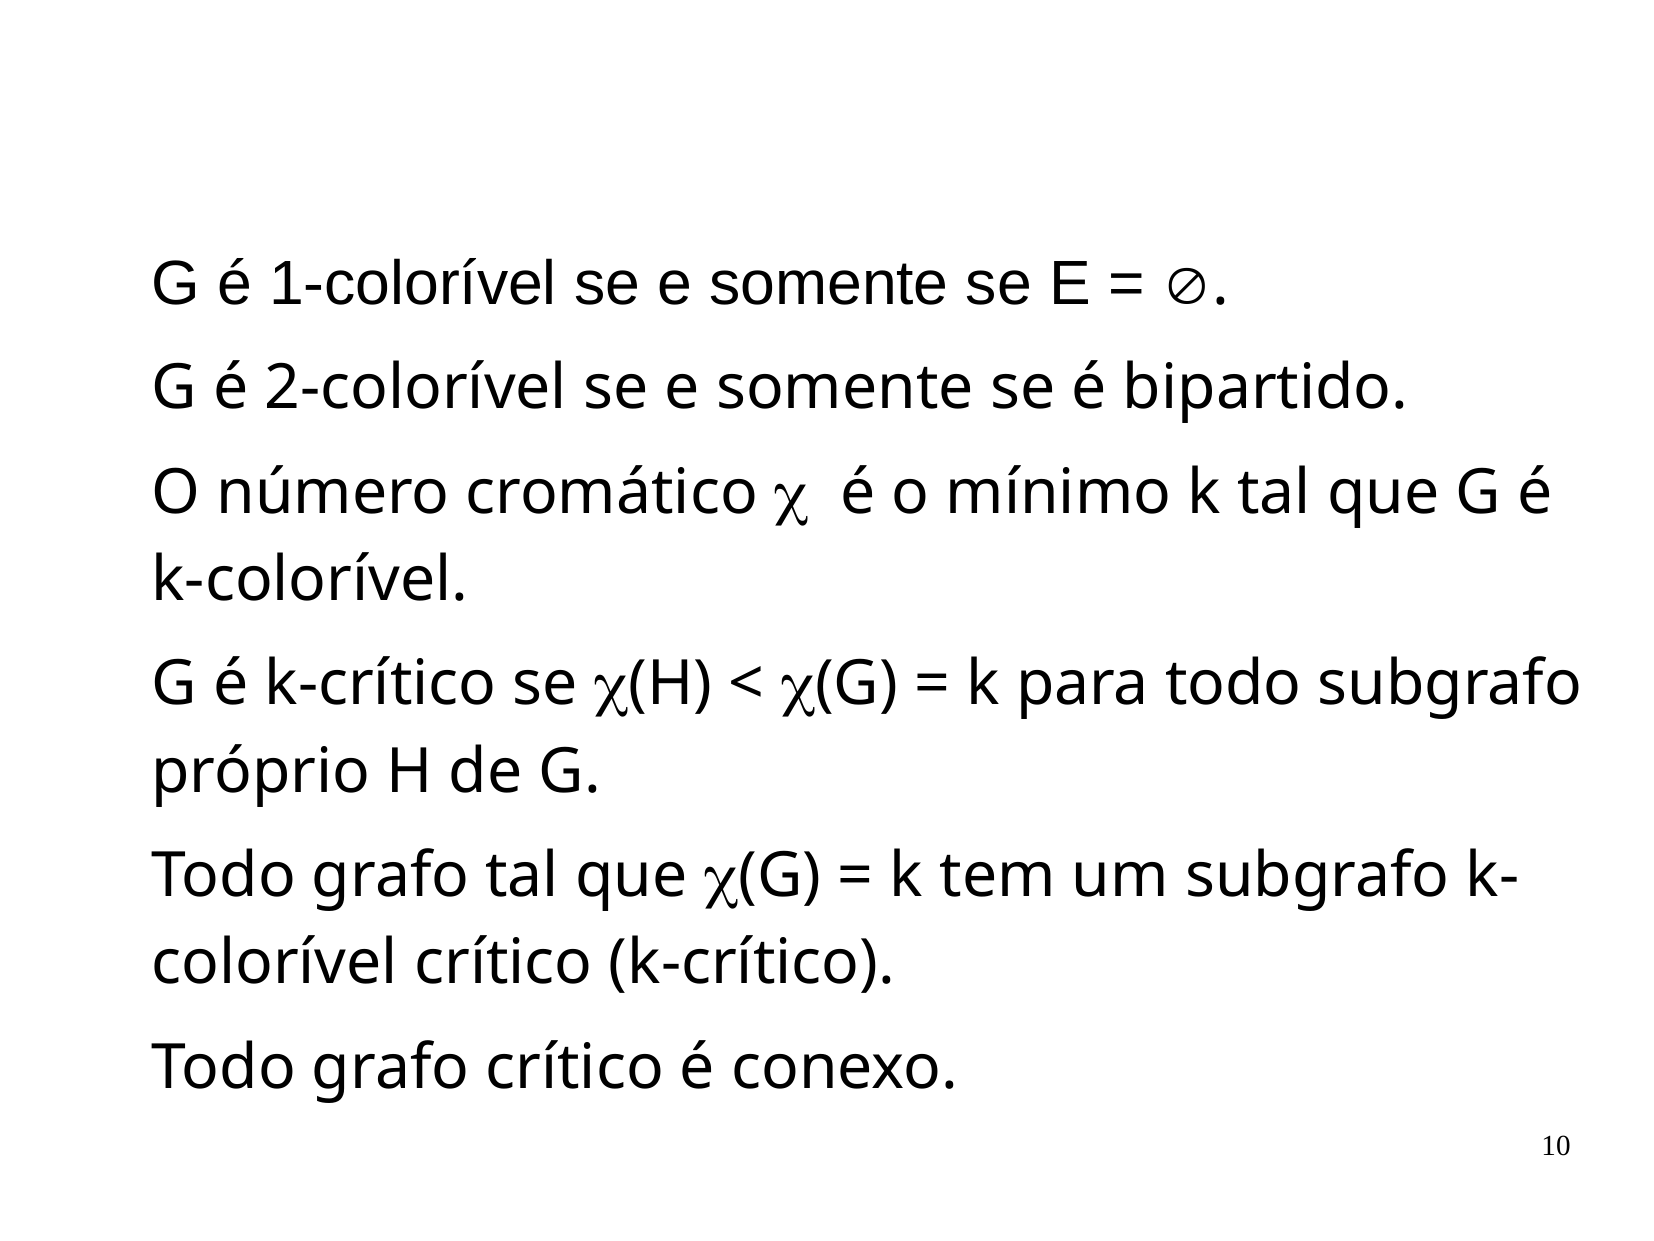

#
G é 1-colorível se e somente se E = .
G é 2-colorível se e somente se é bipartido.
O número cromático é o mínimo k tal que G é k-colorível.
G é k-crítico se (H) < (G) = k para todo subgrafo próprio H de G.
Todo grafo tal que (G) = k tem um subgrafo k-colorível crítico (k-crítico).
Todo grafo crítico é conexo.
10